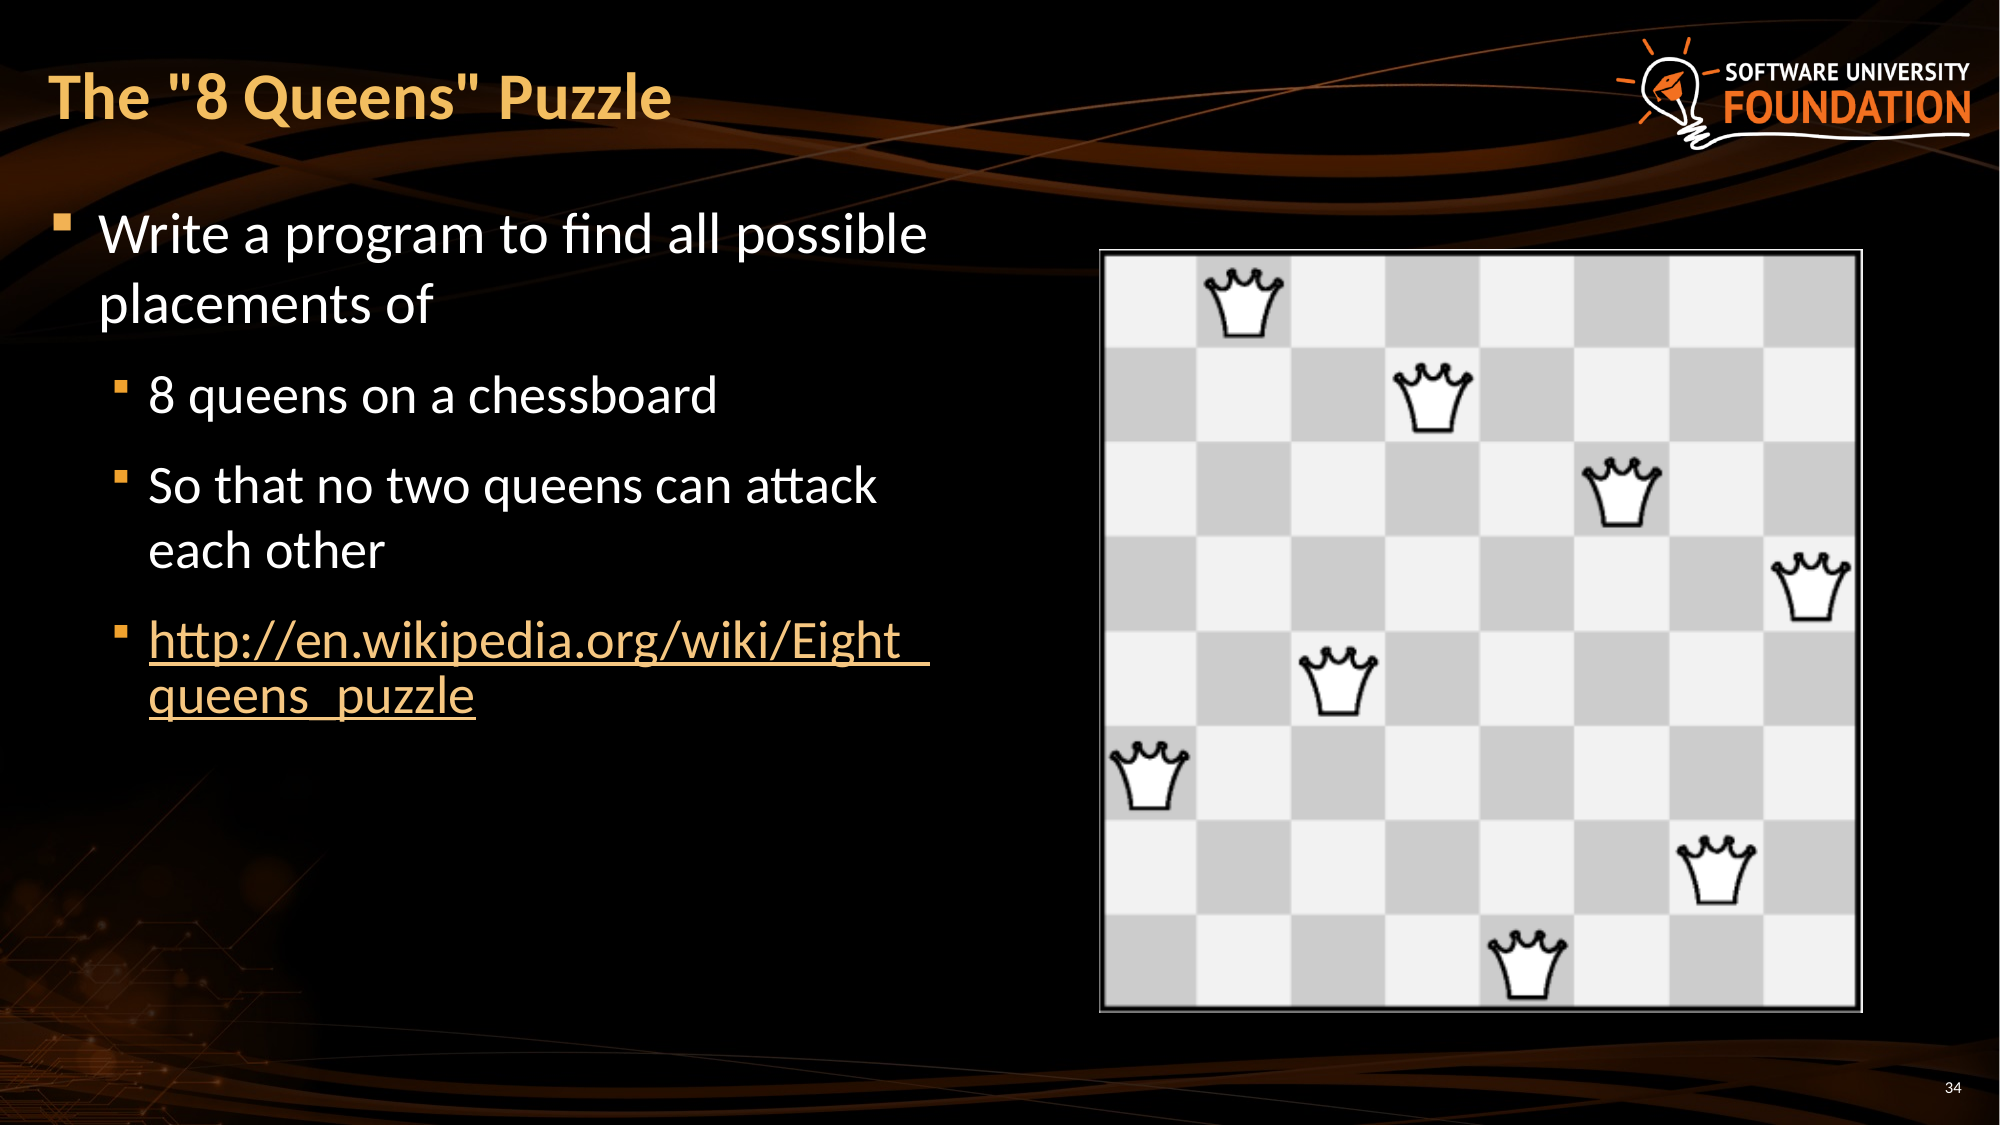

The "8 Queens" Puzzle
# Write a program to find all possible placements of
8 queens on a chessboard
So that no two queens can attack each other
http://en.wikipedia.org/wiki/Eight_queens_puzzle